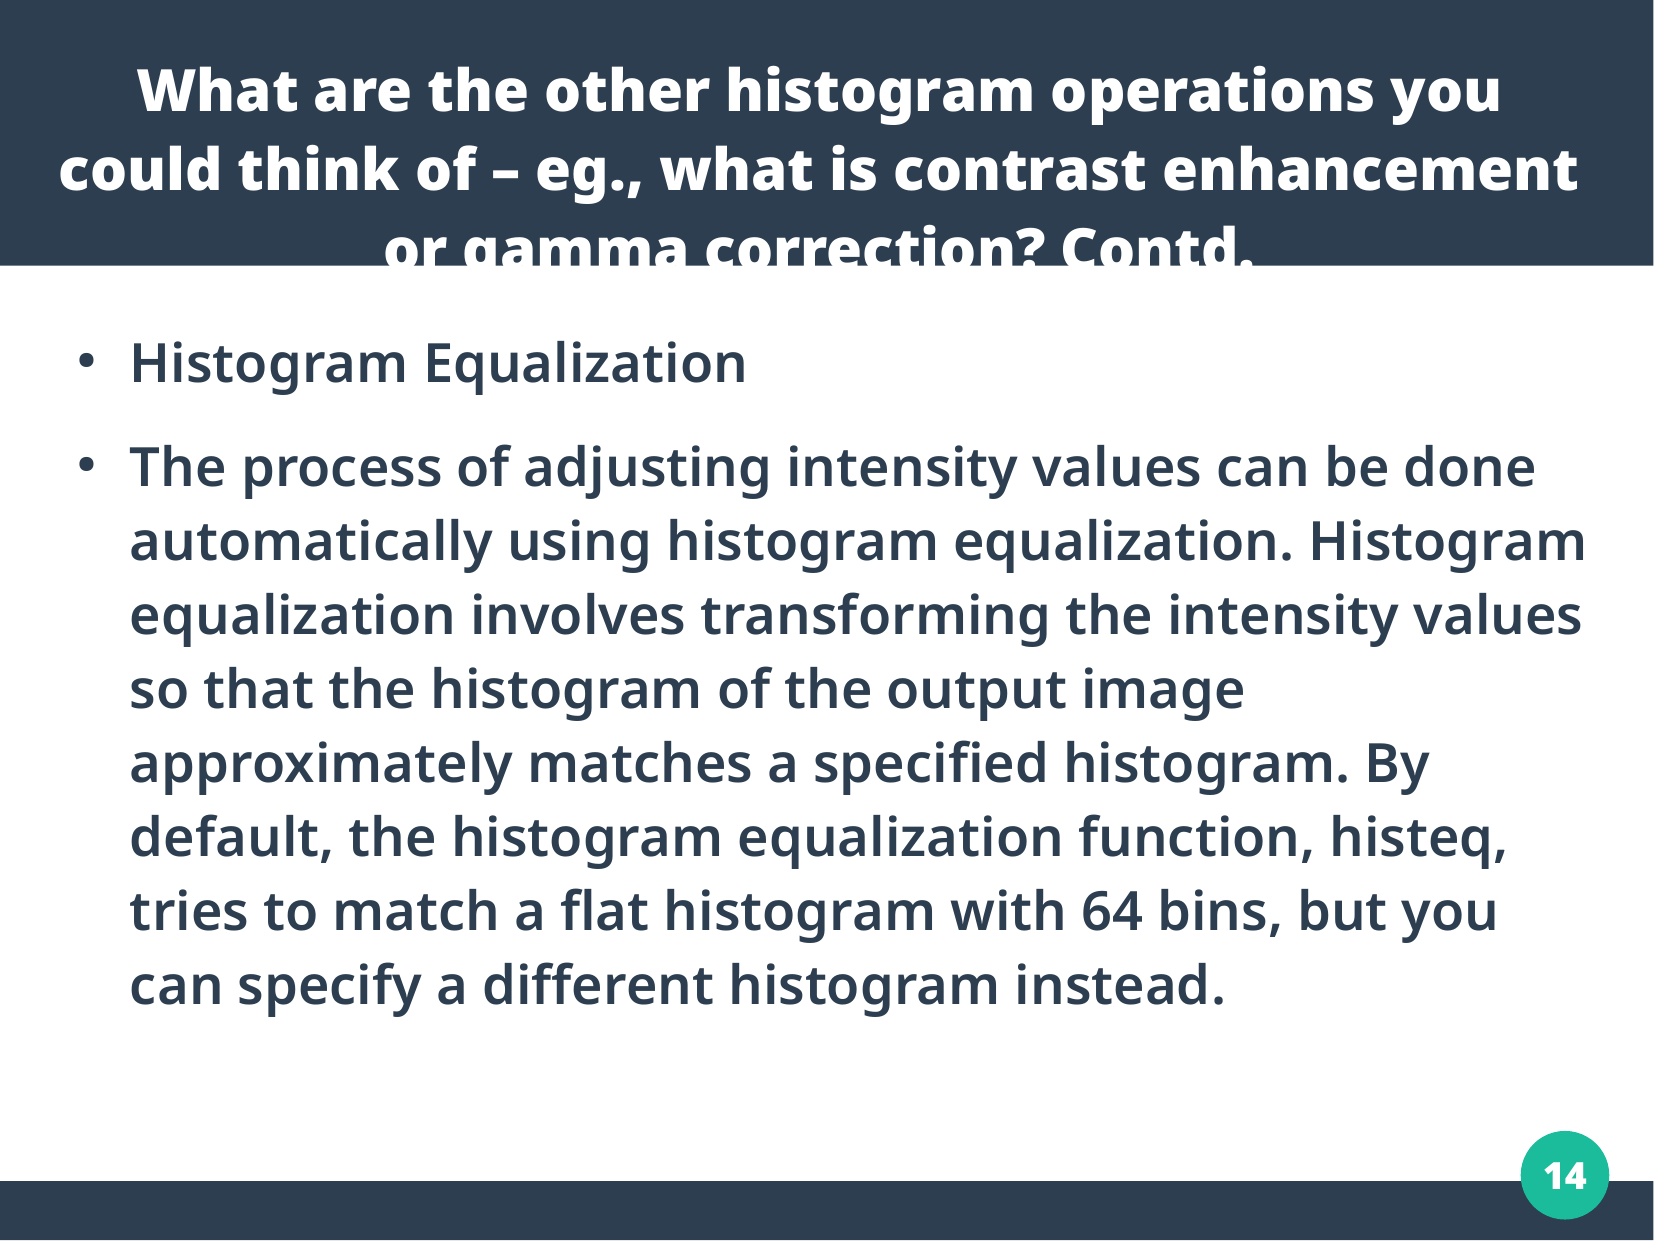

# What are the other histogram operations you could think of – eg., what is contrast enhancement or gamma correction? Contd.
Histogram Equalization
The process of adjusting intensity values can be done automatically using histogram equalization. Histogram equalization involves transforming the intensity values so that the histogram of the output image approximately matches a specified histogram. By default, the histogram equalization function, histeq, tries to match a flat histogram with 64 bins, but you can specify a different histogram instead.
14